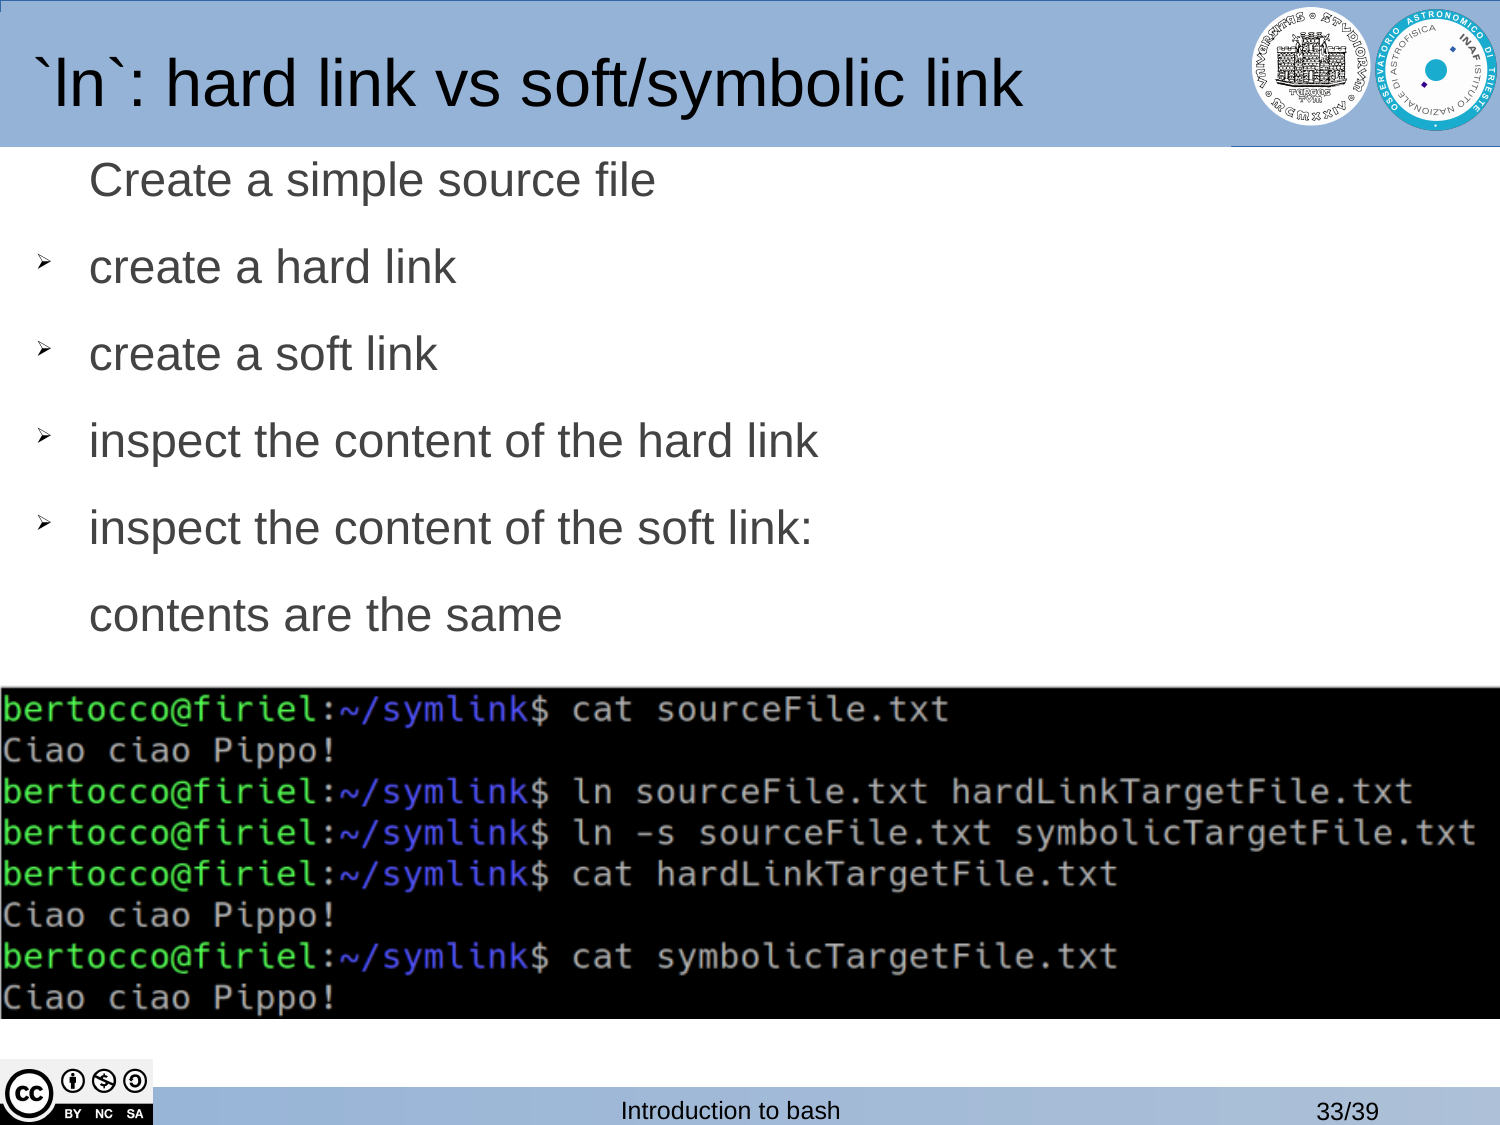

`ln`: hard link vs soft/symbolic link
# Create a simple source file
create a hard link
create a soft link
inspect the content of the hard link
inspect the content of the soft link:
contents are the same